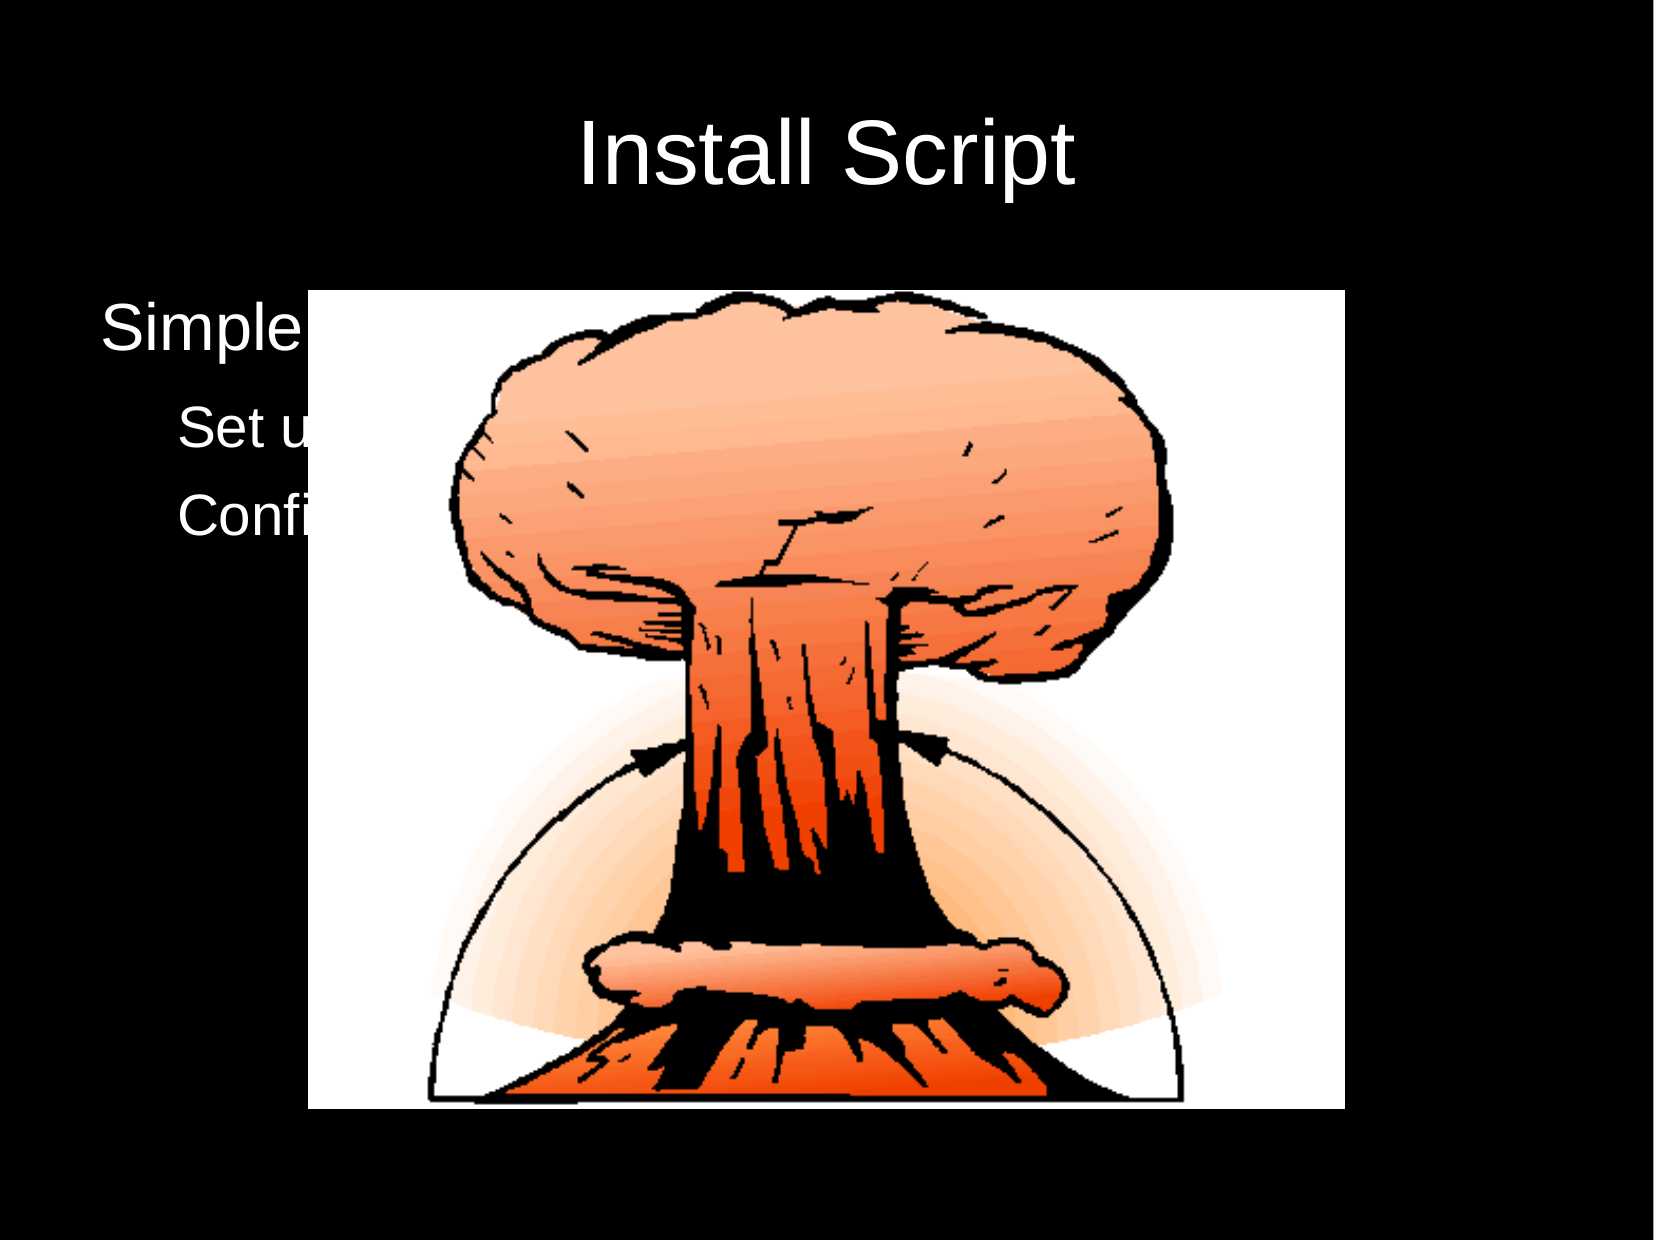

# Install Script
Simple Install for Developers
Set up database
Configures TOME